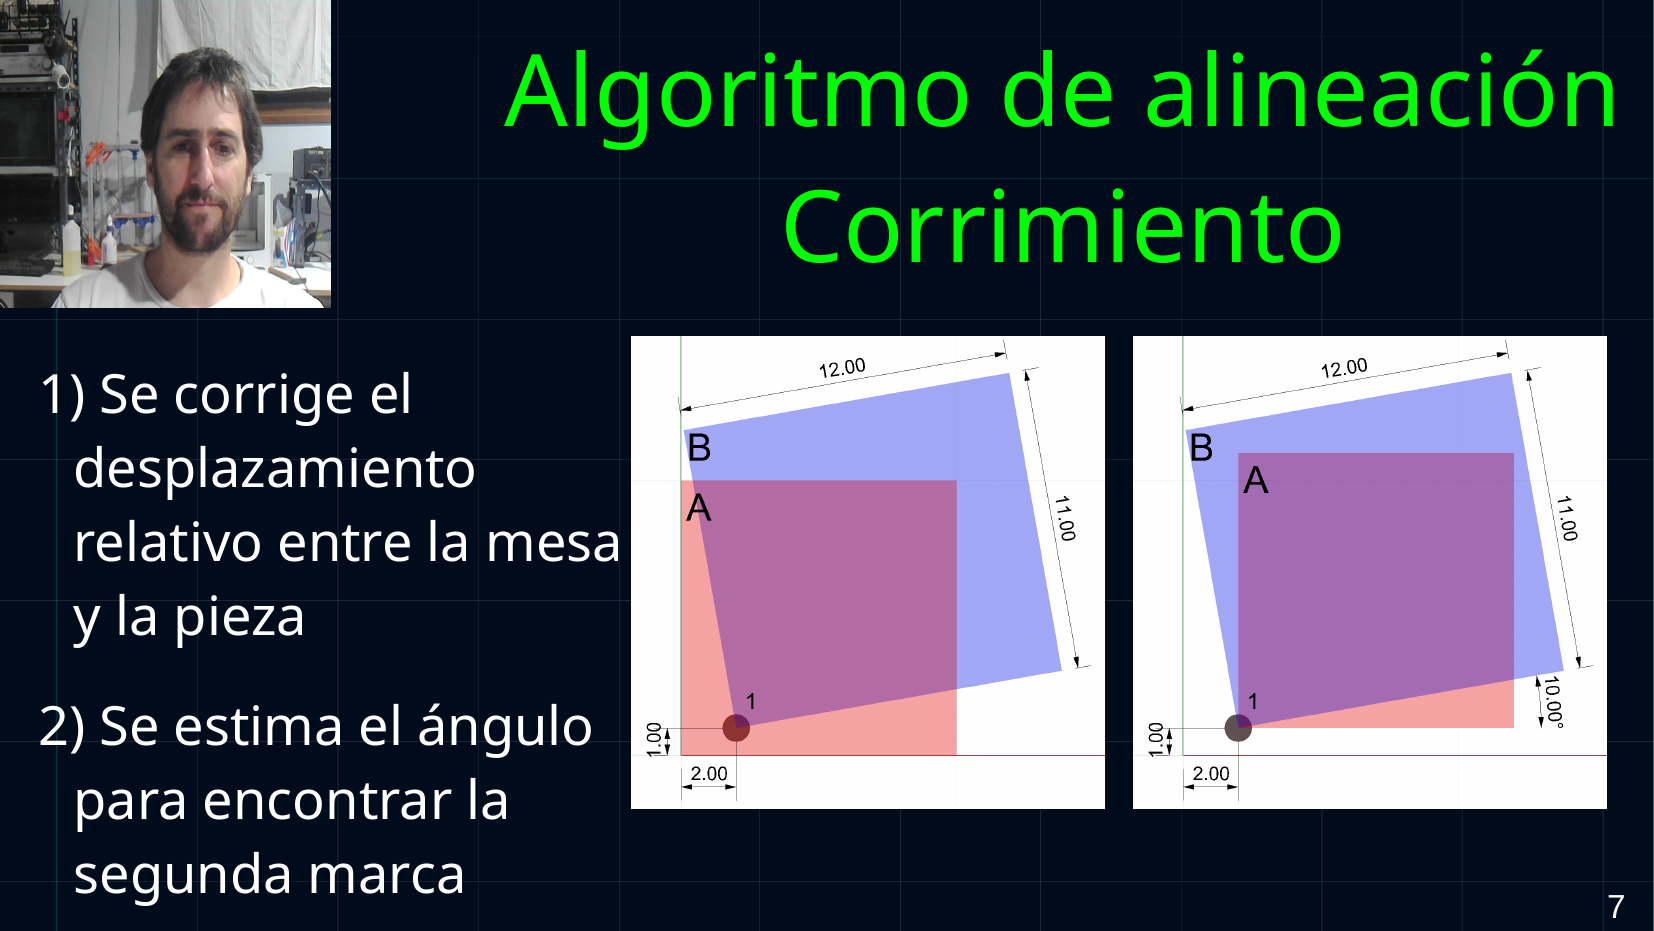

Algoritmo de alineación
Corrimiento
 Se corrige el desplazamiento relativo entre la mesa y la pieza
 Se estima el ángulo para encontrar la segunda marca